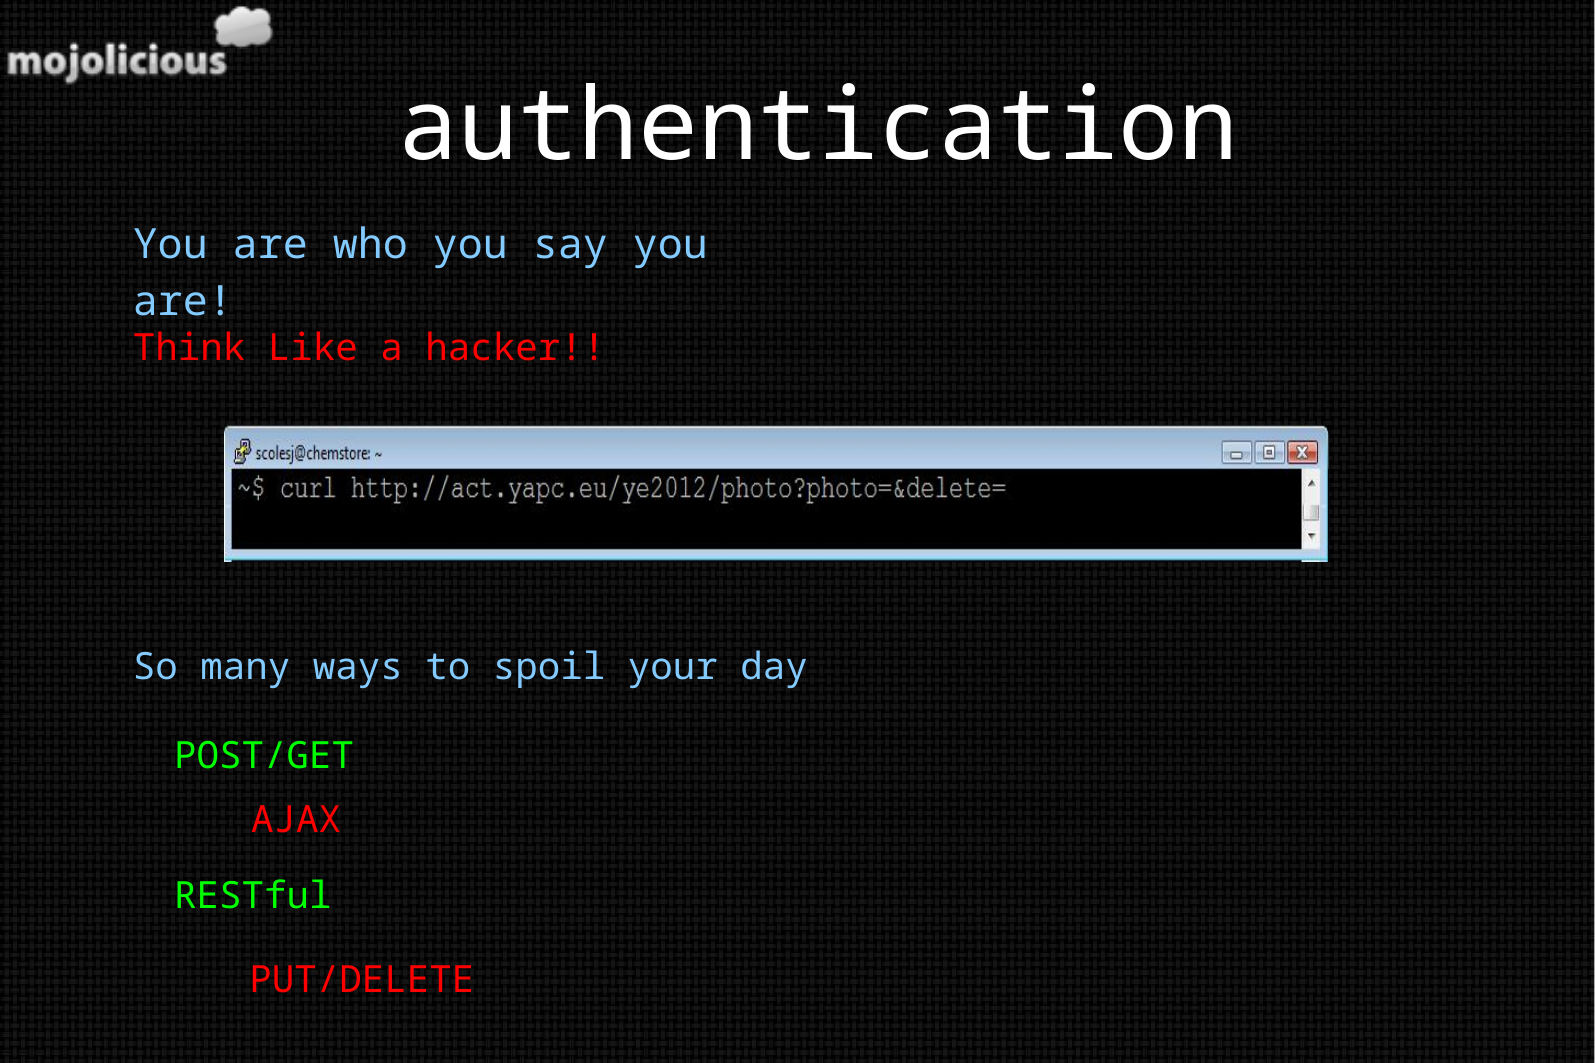

authentication
You are who you say you are!
Think Like a hacker!!
So many ways to spoil your day
POST/GET
AJAX
RESTful
PUT/DELETE